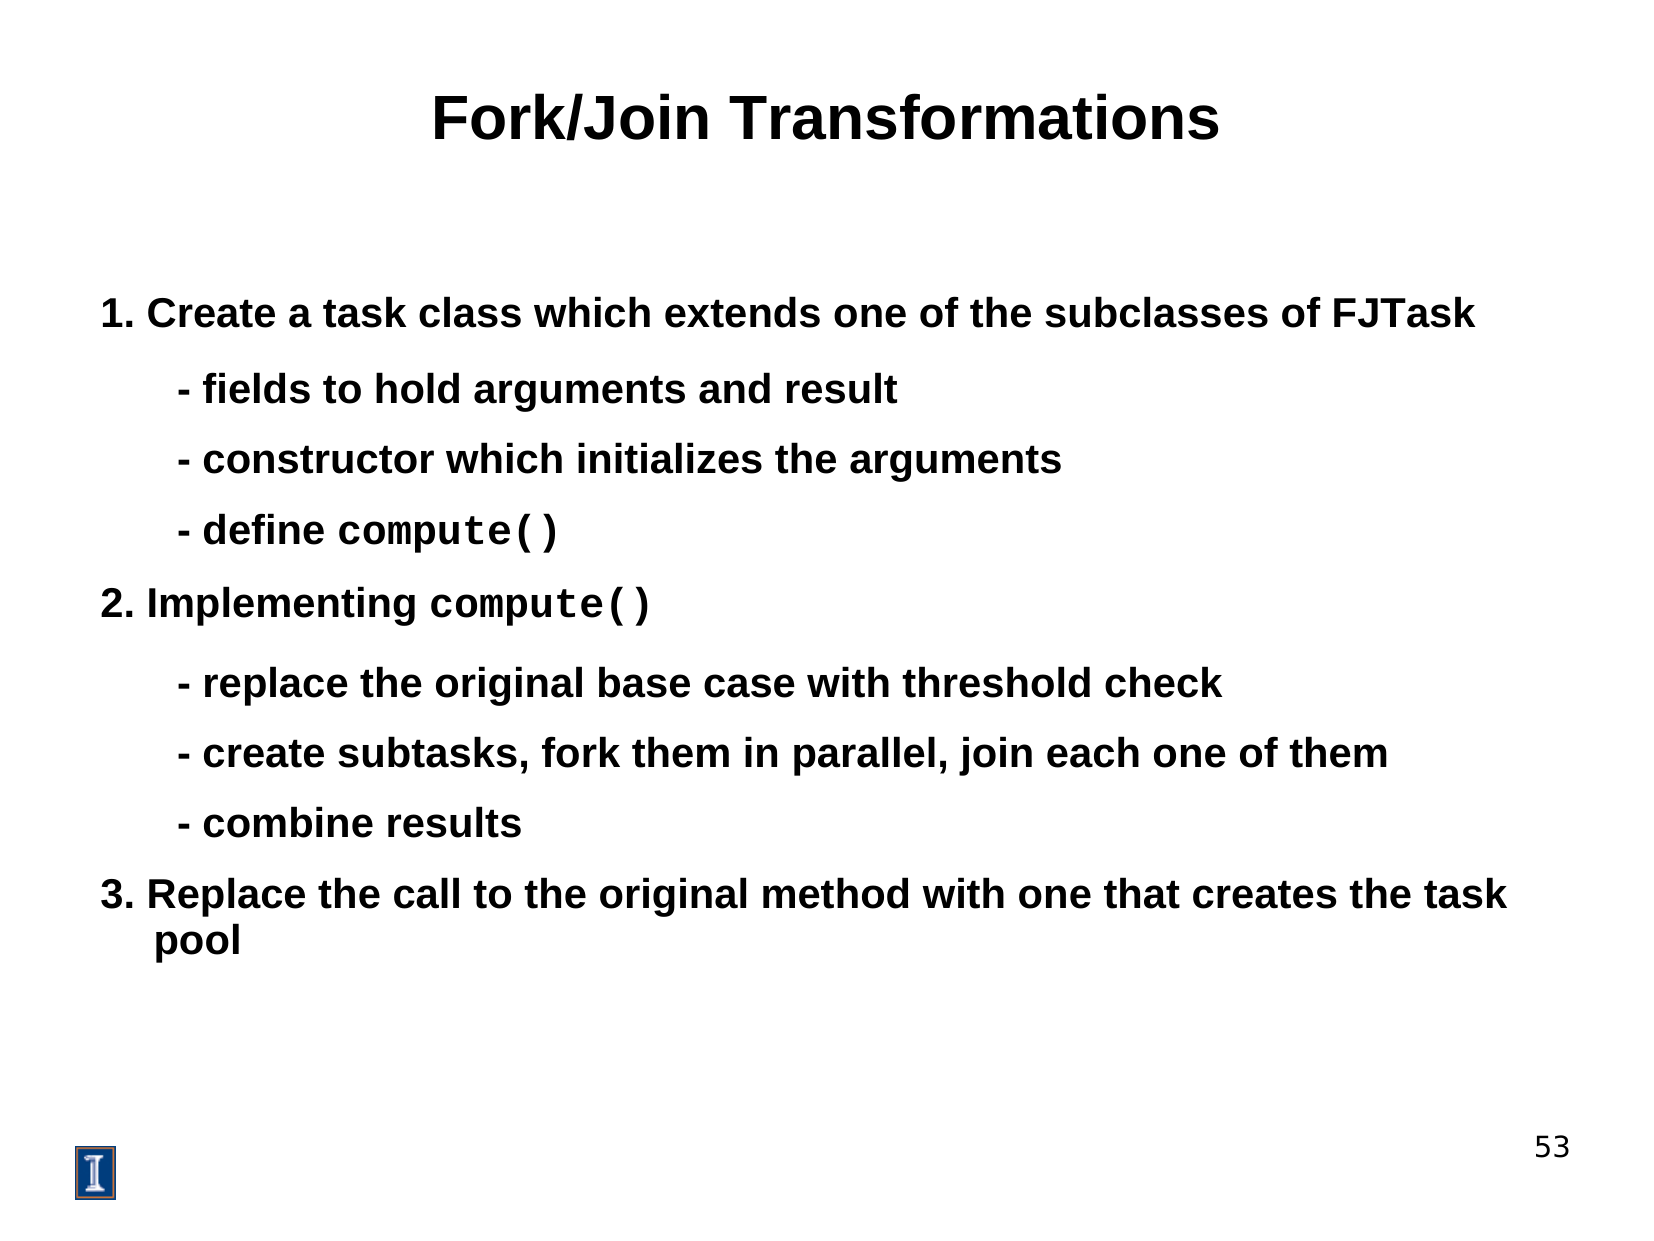

# Fork/Join Transformations
1. Create a task class which extends one of the subclasses of FJTask
- fields to hold arguments and result
- constructor which initializes the arguments
- define compute()
2. Implementing compute()
- replace the original base case with threshold check
- create subtasks, fork them in parallel, join each one of them
- combine results
3. Replace the call to the original method with one that creates the task pool
53